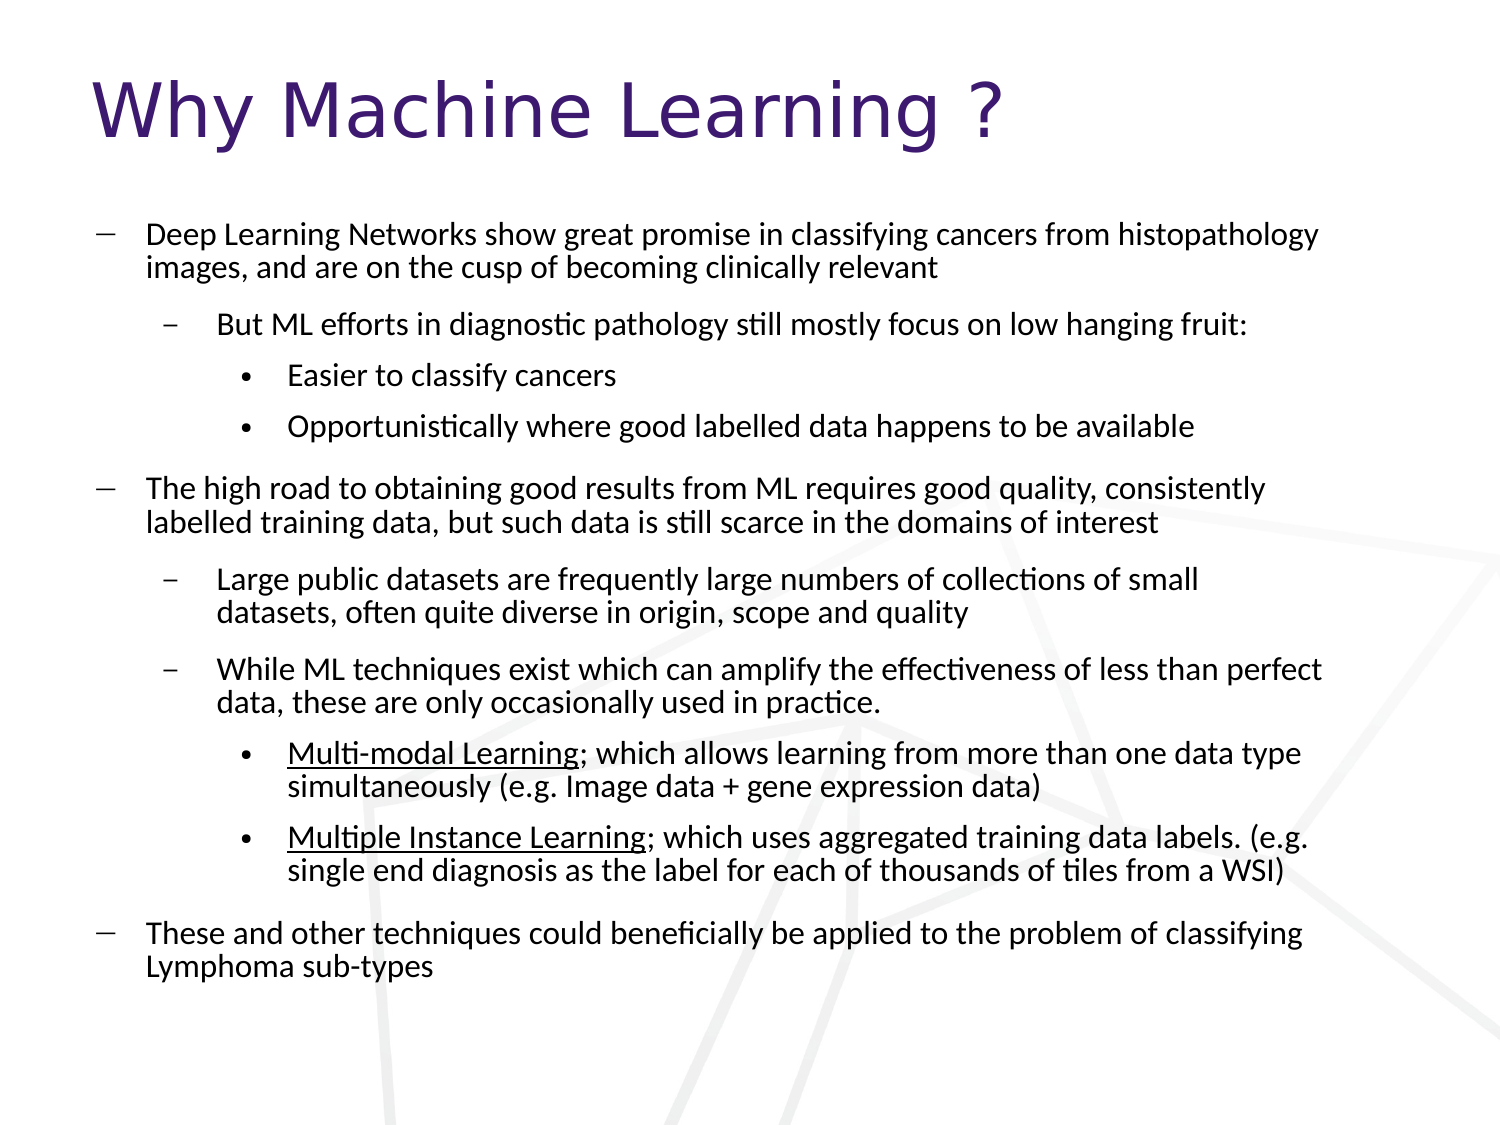

# Why Machine Learning ?
Deep Learning Networks show great promise in classifying cancers from histopathology images, and are on the cusp of becoming clinically relevant
But ML efforts in diagnostic pathology still mostly focus on low hanging fruit:
Easier to classify cancers
Opportunistically where good labelled data happens to be available
The high road to obtaining good results from ML requires good quality, consistently labelled training data, but such data is still scarce in the domains of interest
Large public datasets are frequently large numbers of collections of small datasets, often quite diverse in origin, scope and quality
While ML techniques exist which can amplify the effectiveness of less than perfect data, these are only occasionally used in practice.
Multi-modal Learning; which allows learning from more than one data type simultaneously (e.g. Image data + gene expression data)
Multiple Instance Learning; which uses aggregated training data labels. (e.g. single end diagnosis as the label for each of thousands of tiles from a WSI)
These and other techniques could beneficially be applied to the problem of classifying Lymphoma sub-types